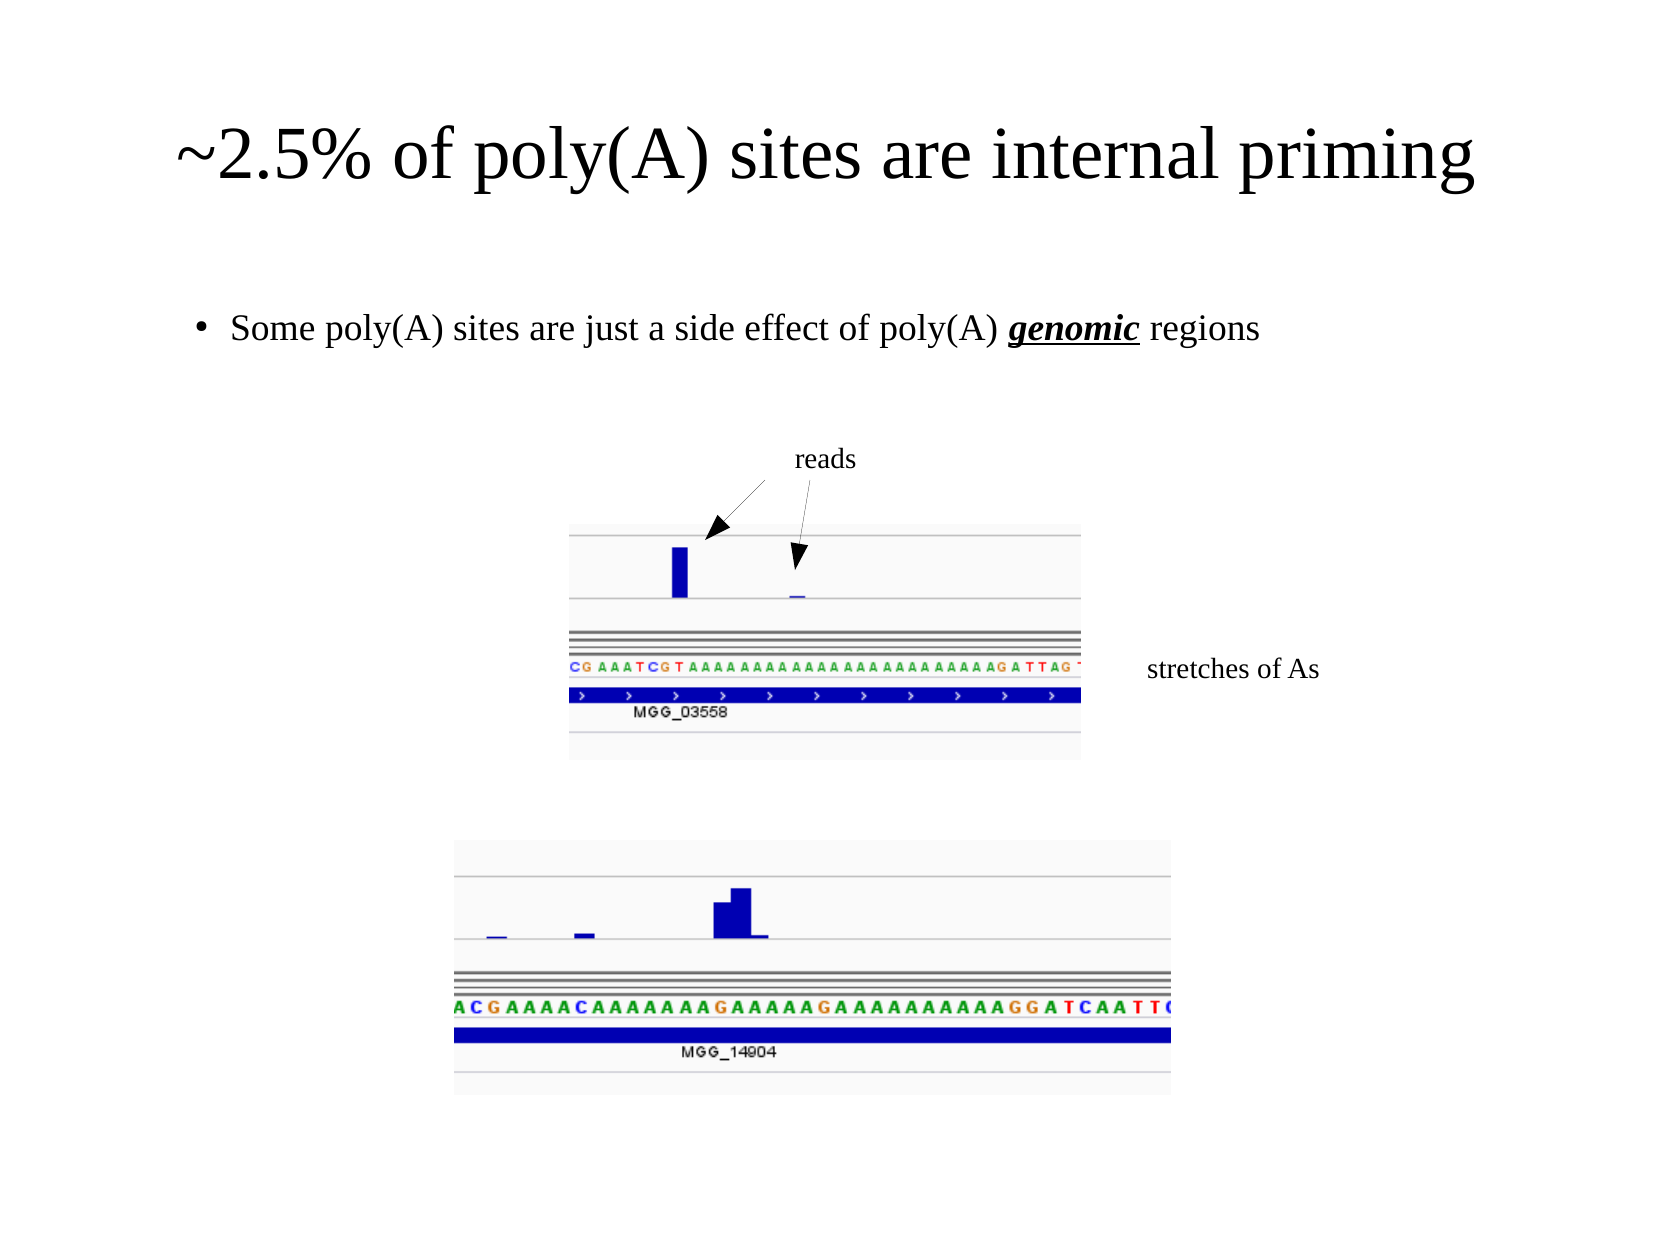

# ~2.5% of poly(A) sites are internal priming
Some poly(A) sites are just a side effect of poly(A) genomic regions
reads
stretches of As